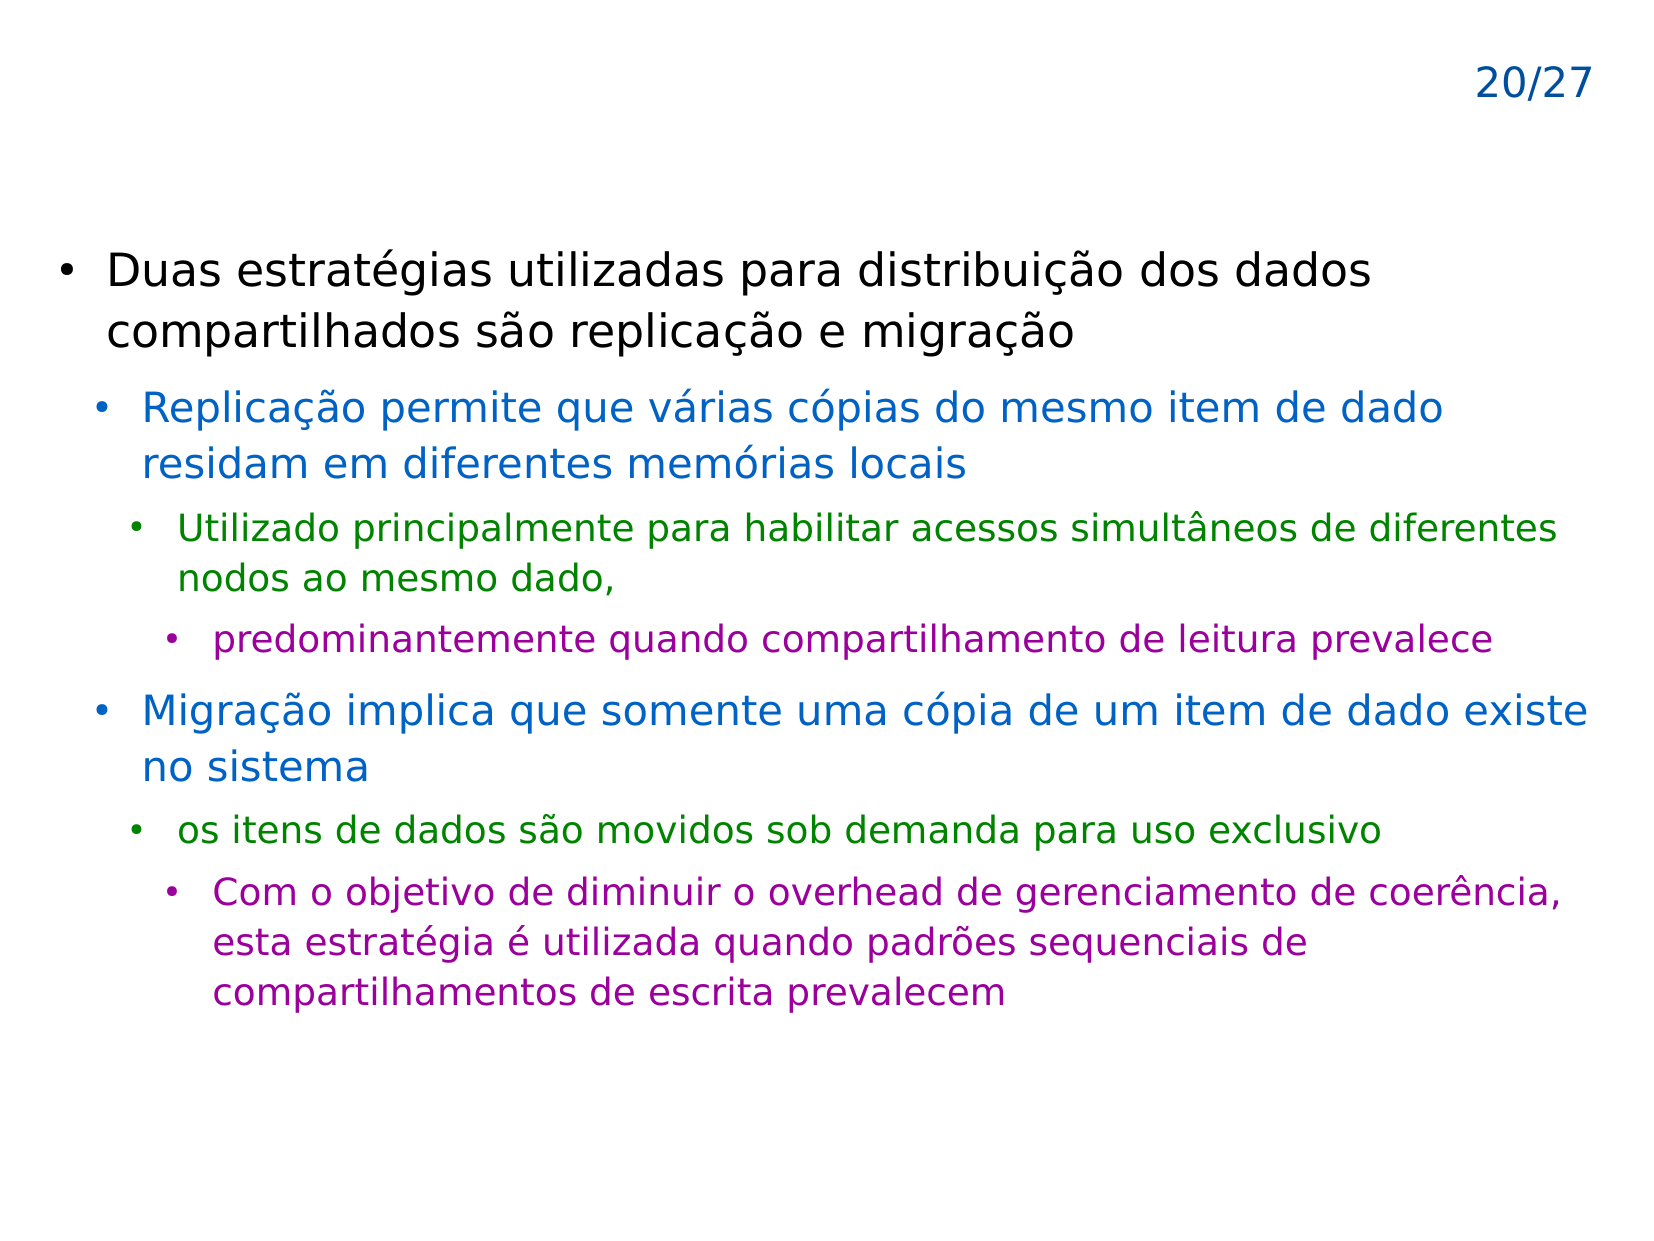

#
20
Duas estratégias utilizadas para distribuição dos dados compartilhados são replicação e migração
Replicação permite que várias cópias do mesmo item de dado residam em diferentes memórias locais
Utilizado principalmente para habilitar acessos simultâneos de diferentes nodos ao mesmo dado,
predominantemente quando compartilhamento de leitura prevalece
Migração implica que somente uma cópia de um item de dado existe no sistema
os itens de dados são movidos sob demanda para uso exclusivo
Com o objetivo de diminuir o overhead de gerenciamento de coerência, esta estratégia é utilizada quando padrões sequenciais de compartilhamentos de escrita prevalecem